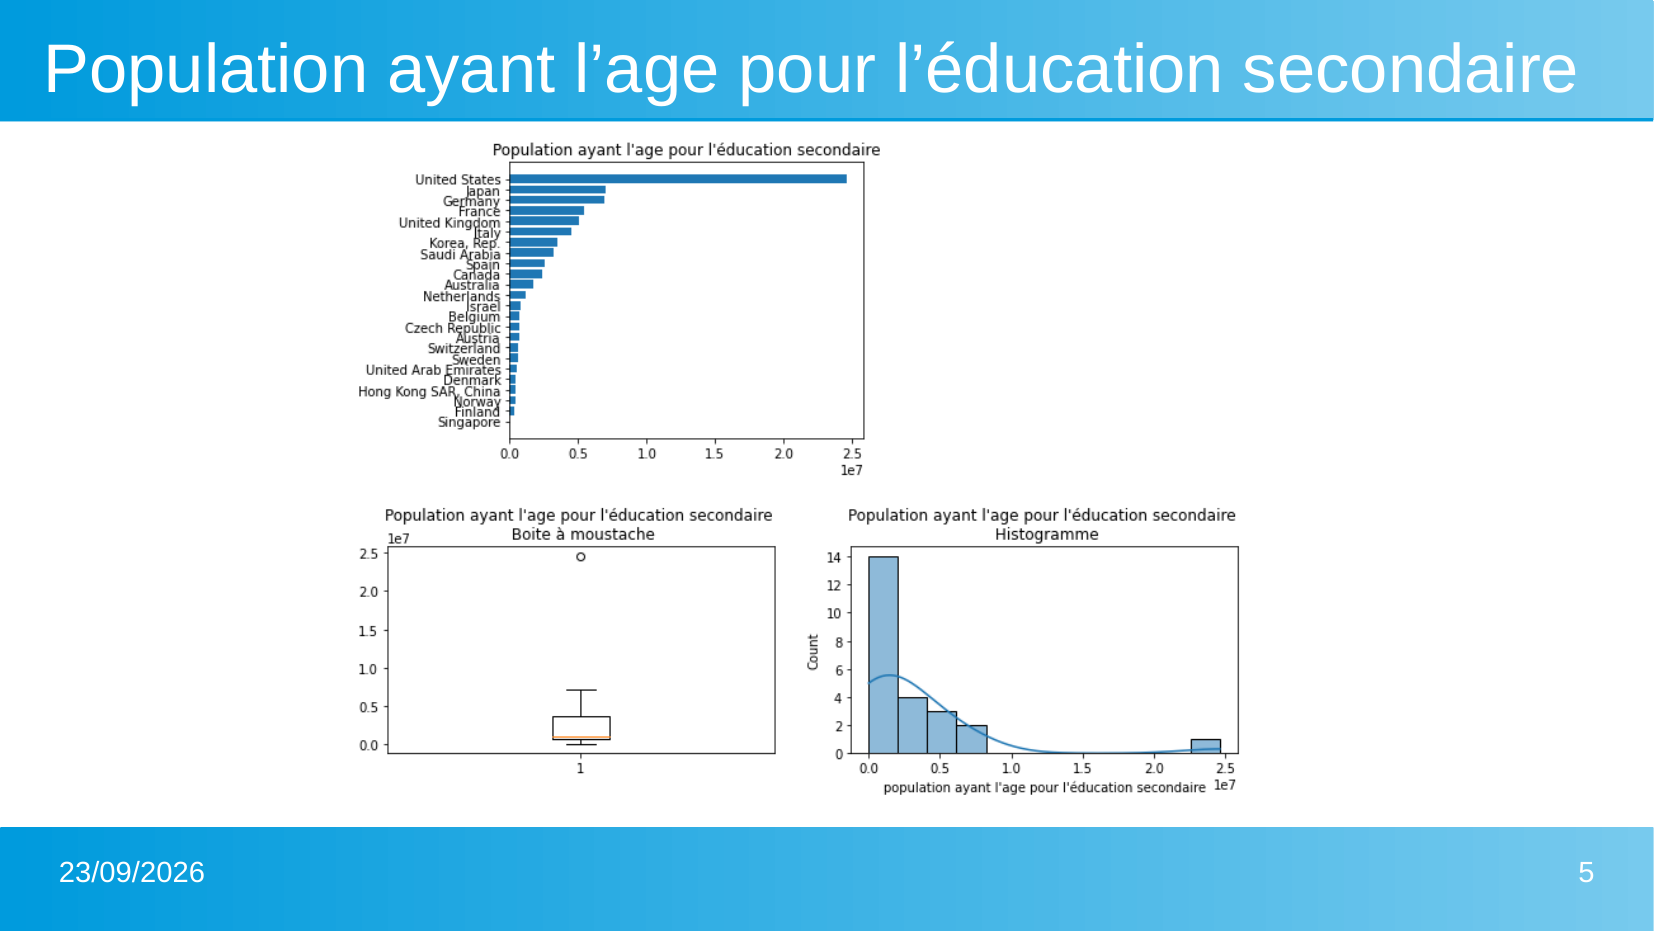

# Population ayant l’age pour l’éducation secondaire
5